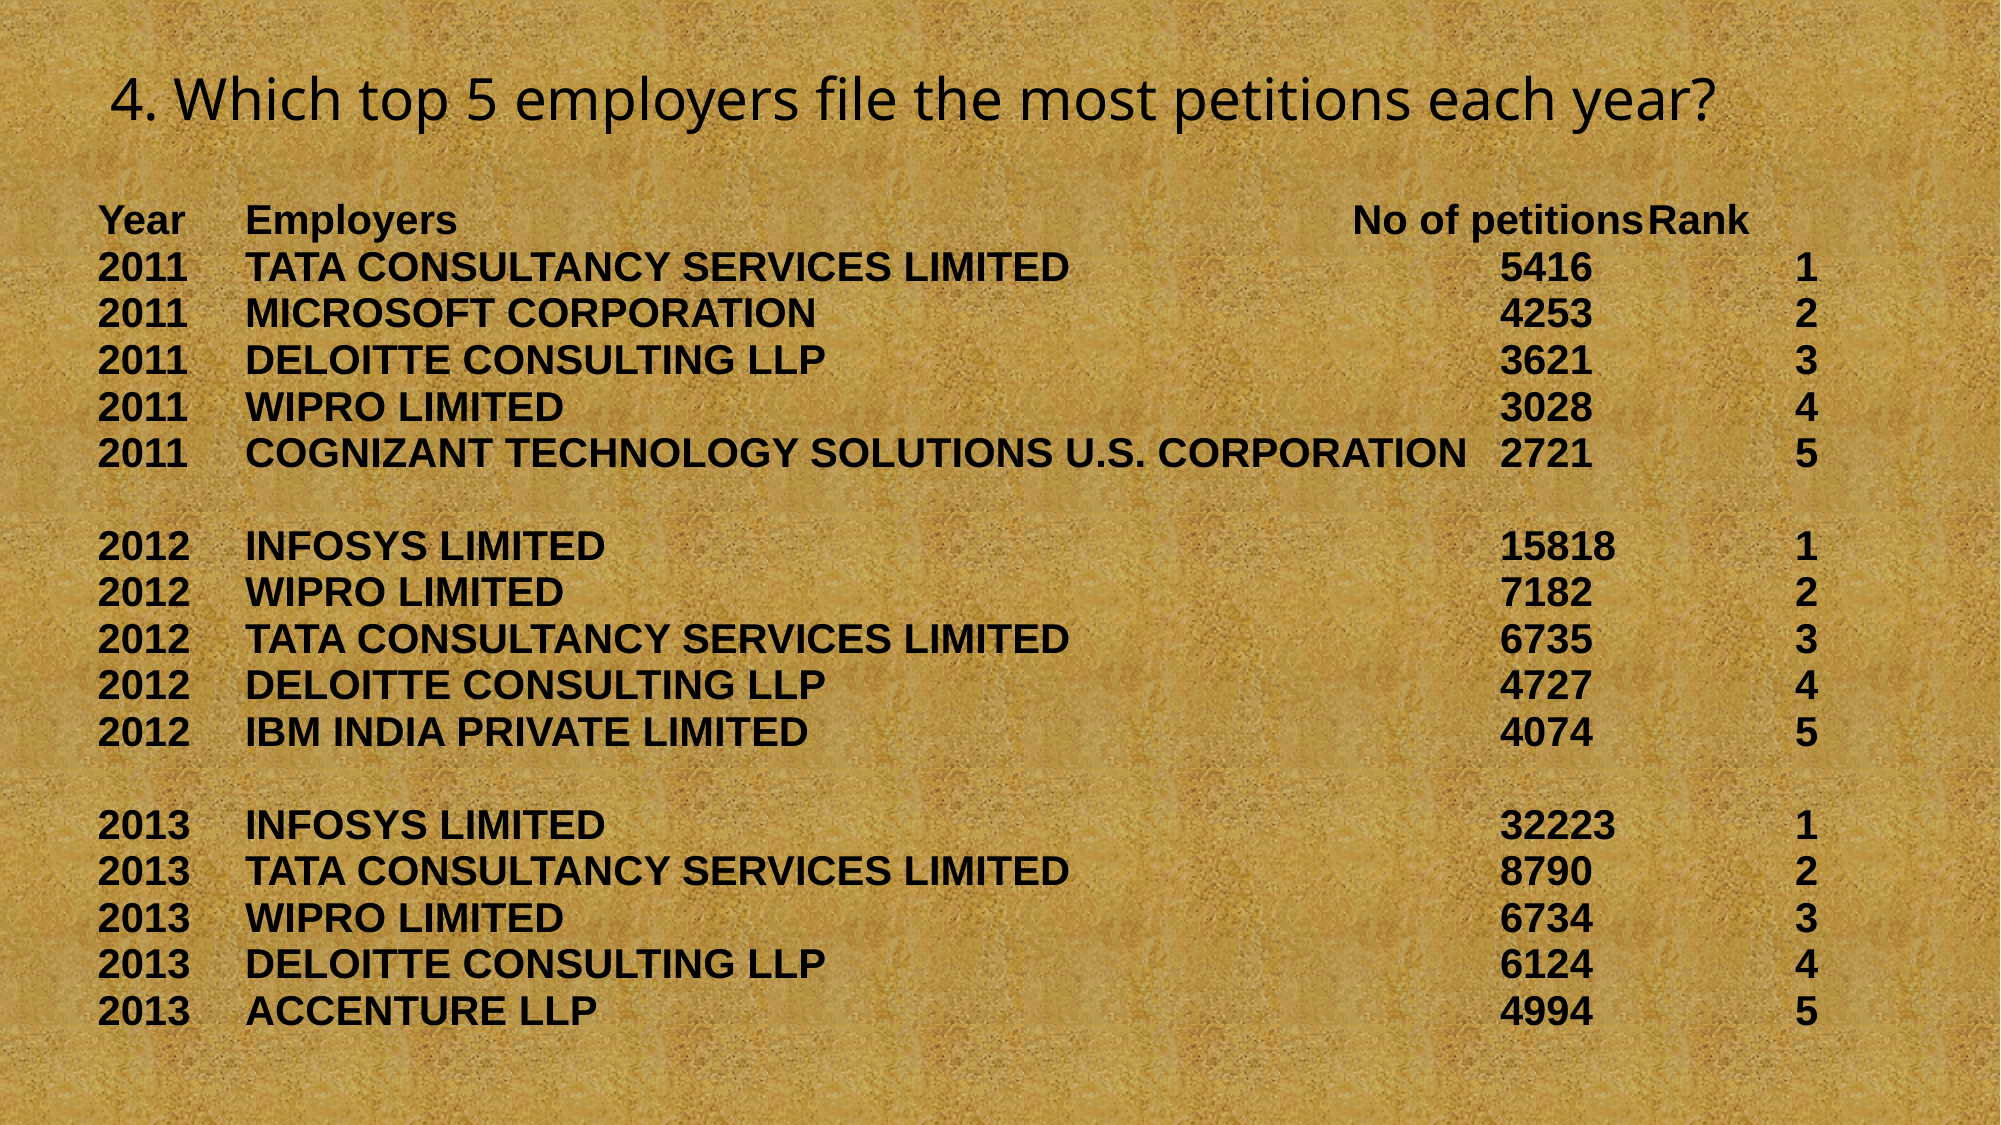

# 4. Which top 5 employers file the most petitions each year?
Year	Employers													No of petitions	Rank
2011	TATA CONSULTANCY SERVICES LIMITED						5416			1
2011	MICROSOFT CORPORATION										4253			2
2011	DELOITTE CONSULTING LLP										3621			3
2011	WIPRO LIMITED													3028			4
2011	COGNIZANT TECHNOLOGY SOLUTIONS U.S. CORPORATION	2721			5
2012	INFOSYS LIMITED													15818			1
2012	WIPRO LIMITED													7182			2
2012	TATA CONSULTANCY SERVICES LIMITED						6735			3
2012	DELOITTE CONSULTING LLP										4727			4
2012	IBM INDIA PRIVATE LIMITED										4074			5
2013	INFOSYS LIMITED													32223			1
2013	TATA CONSULTANCY SERVICES LIMITED						8790			2
2013	WIPRO LIMITED													6734			3
2013	DELOITTE CONSULTING LLP										6124			4
2013	ACCENTURE LLP													4994			5